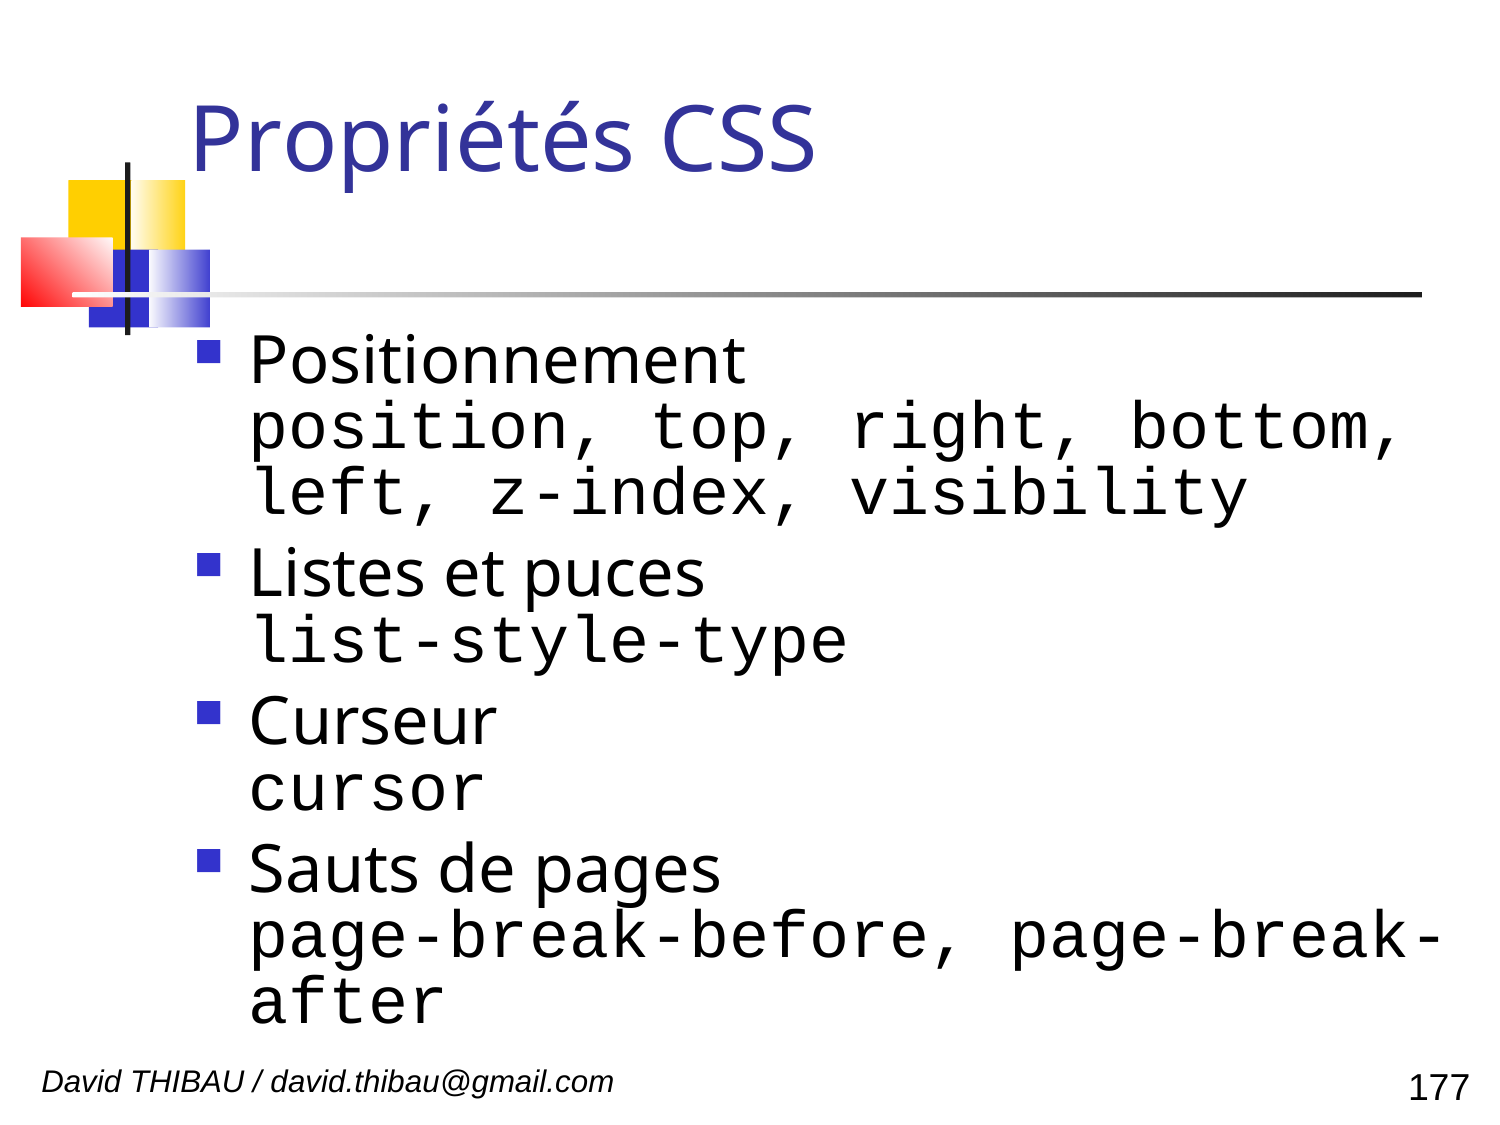

# Propriétés CSS
Positionnement
position, top, right, bottom, left, z-index, visibility
Listes et puces
list-style-type
Curseur
cursor
Sauts de pages
page-break-before, page-break-after